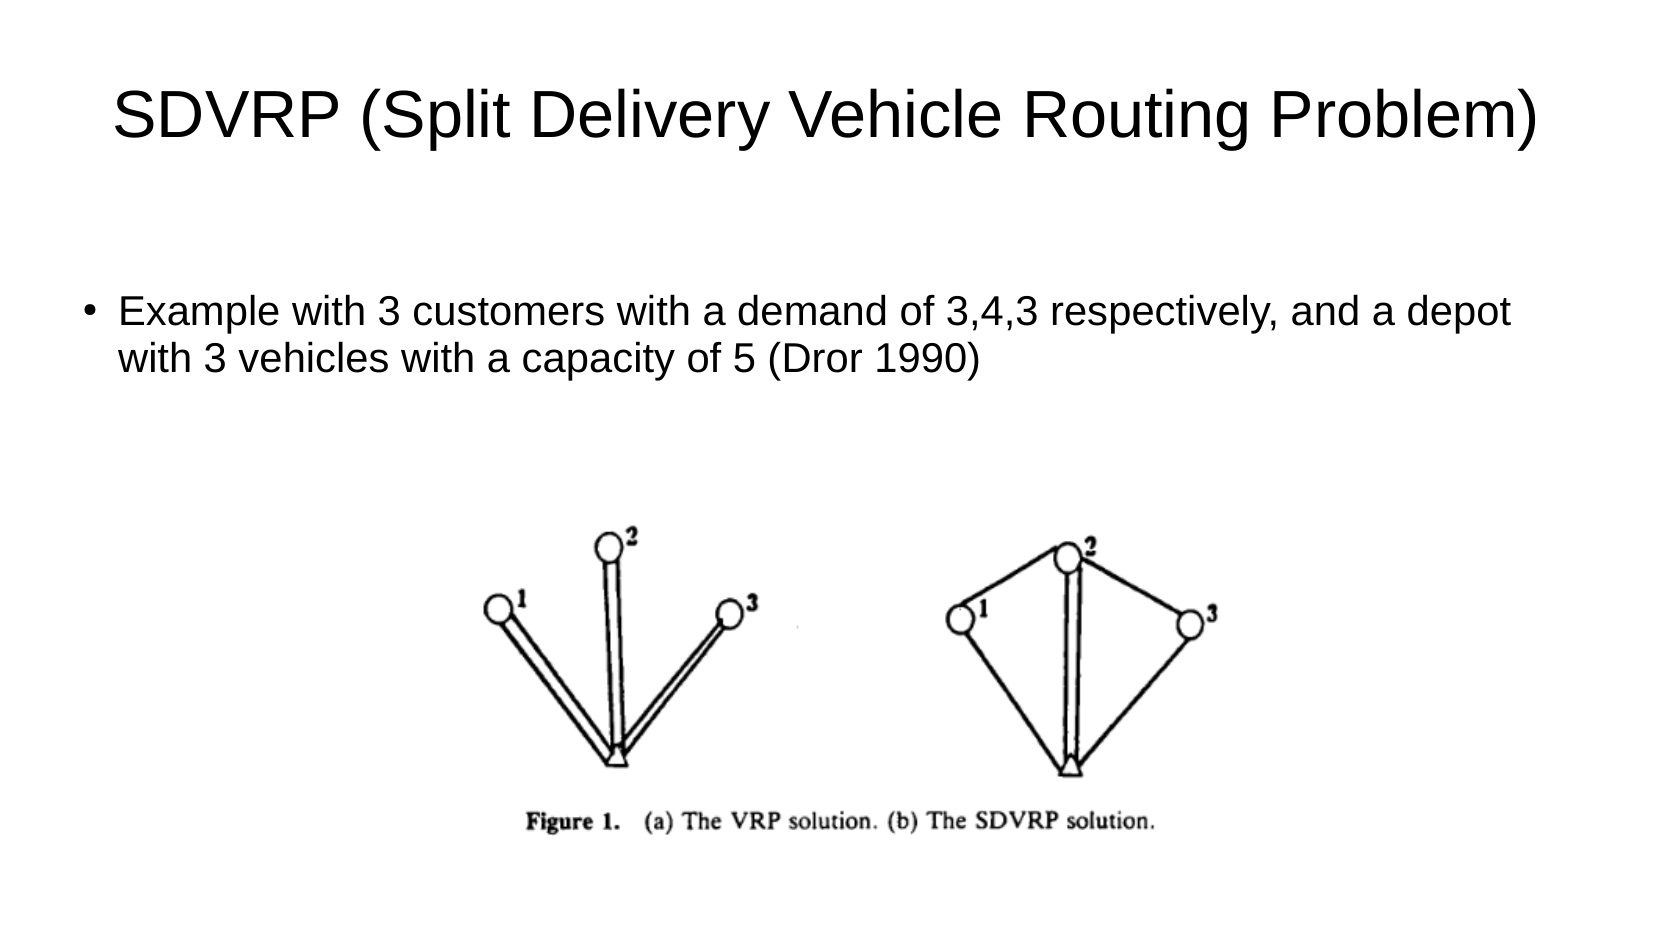

# SDVRP (Split Delivery Vehicle Routing Problem)
Example with 3 customers with a demand of 3,4,3 respectively, and a depot with 3 vehicles with a capacity of 5 (Dror 1990)